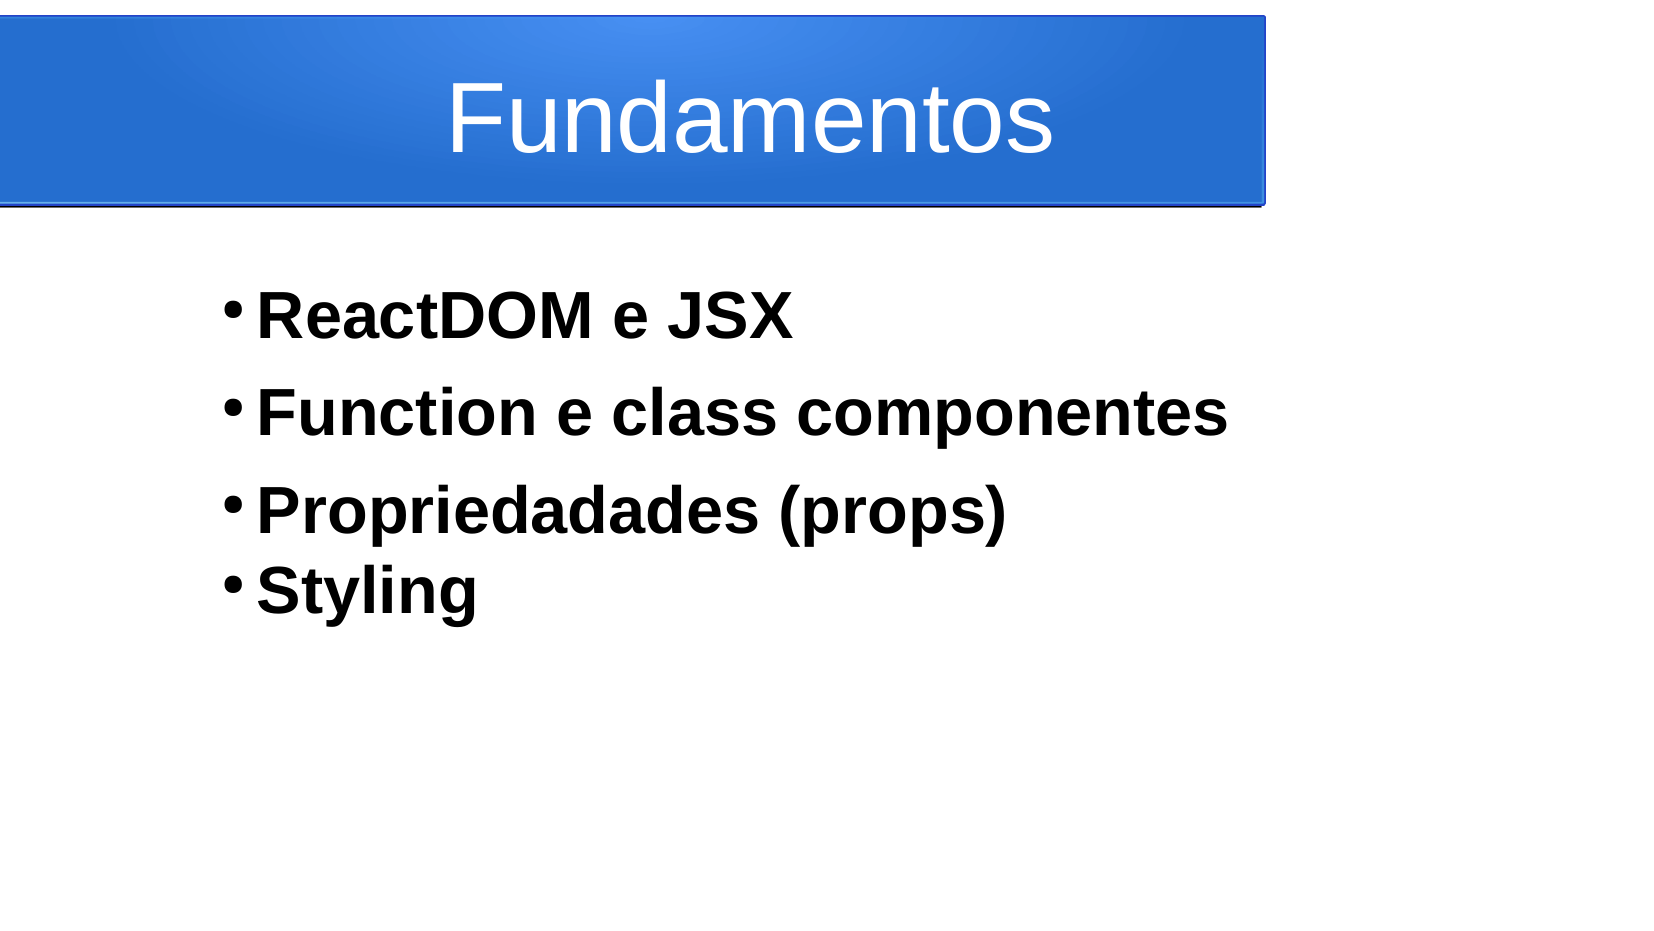

Fundamentos
ReactDOM e JSX
Function e class componentes
Propriedadades (props)
Styling